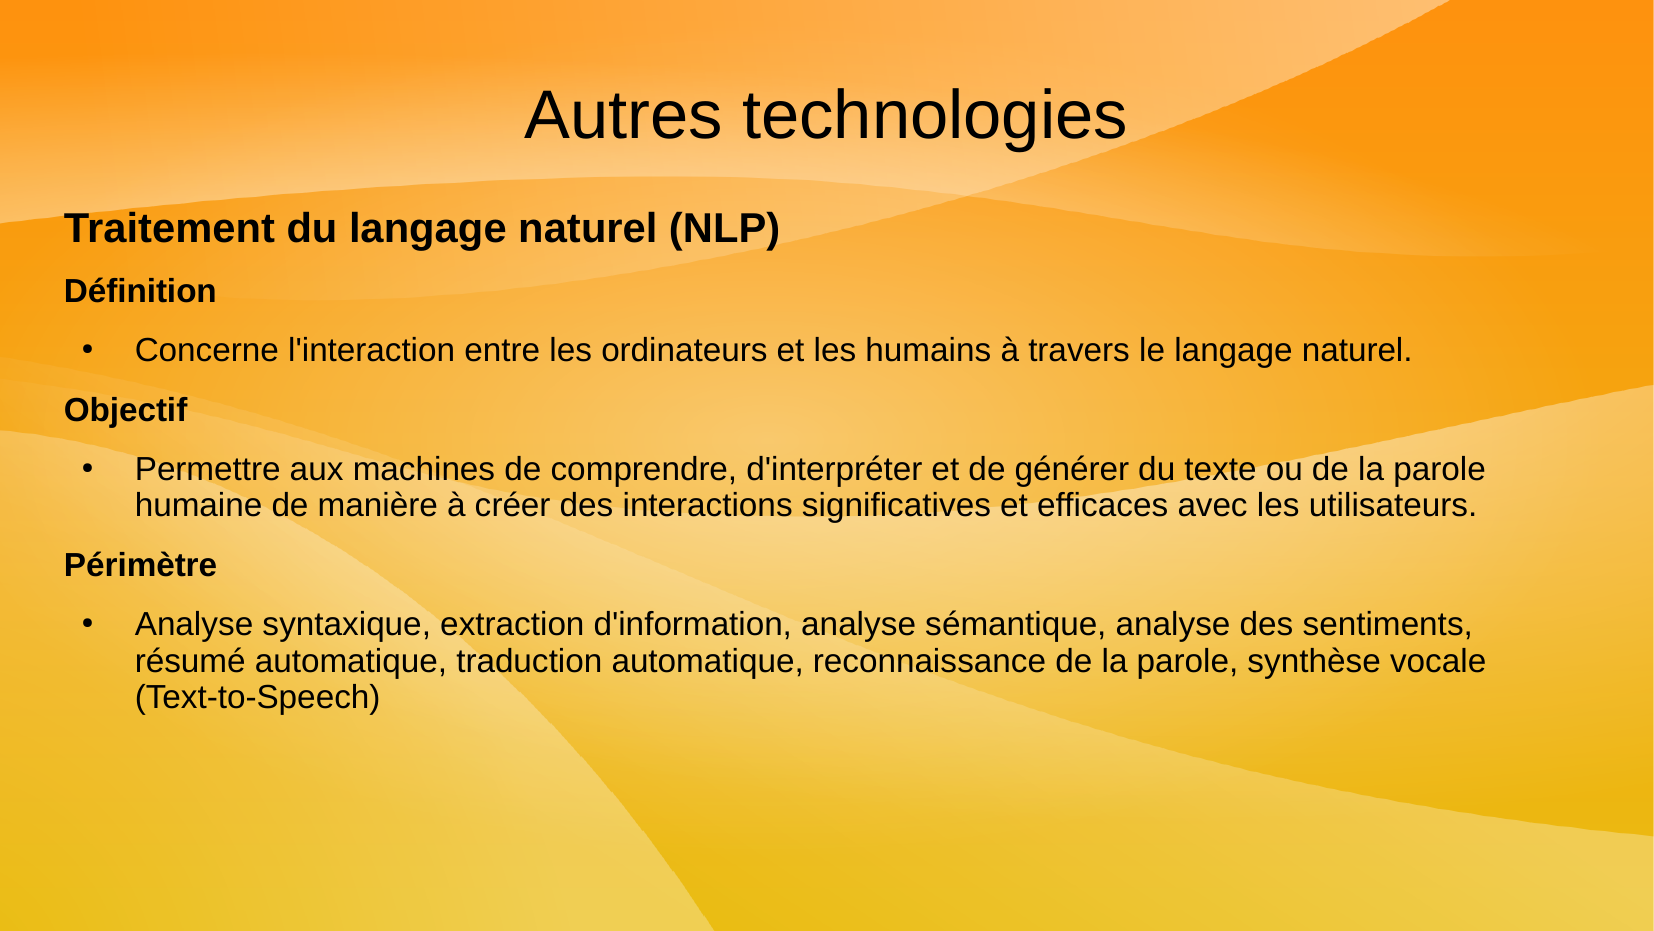

# Autres technologies
Traitement du langage naturel (NLP)
Définition
Concerne l'interaction entre les ordinateurs et les humains à travers le langage naturel.
Objectif
Permettre aux machines de comprendre, d'interpréter et de générer du texte ou de la parole humaine de manière à créer des interactions significatives et efficaces avec les utilisateurs.
Périmètre
Analyse syntaxique, extraction d'information, analyse sémantique, analyse des sentiments, résumé automatique, traduction automatique, reconnaissance de la parole, synthèse vocale (Text-to-Speech)